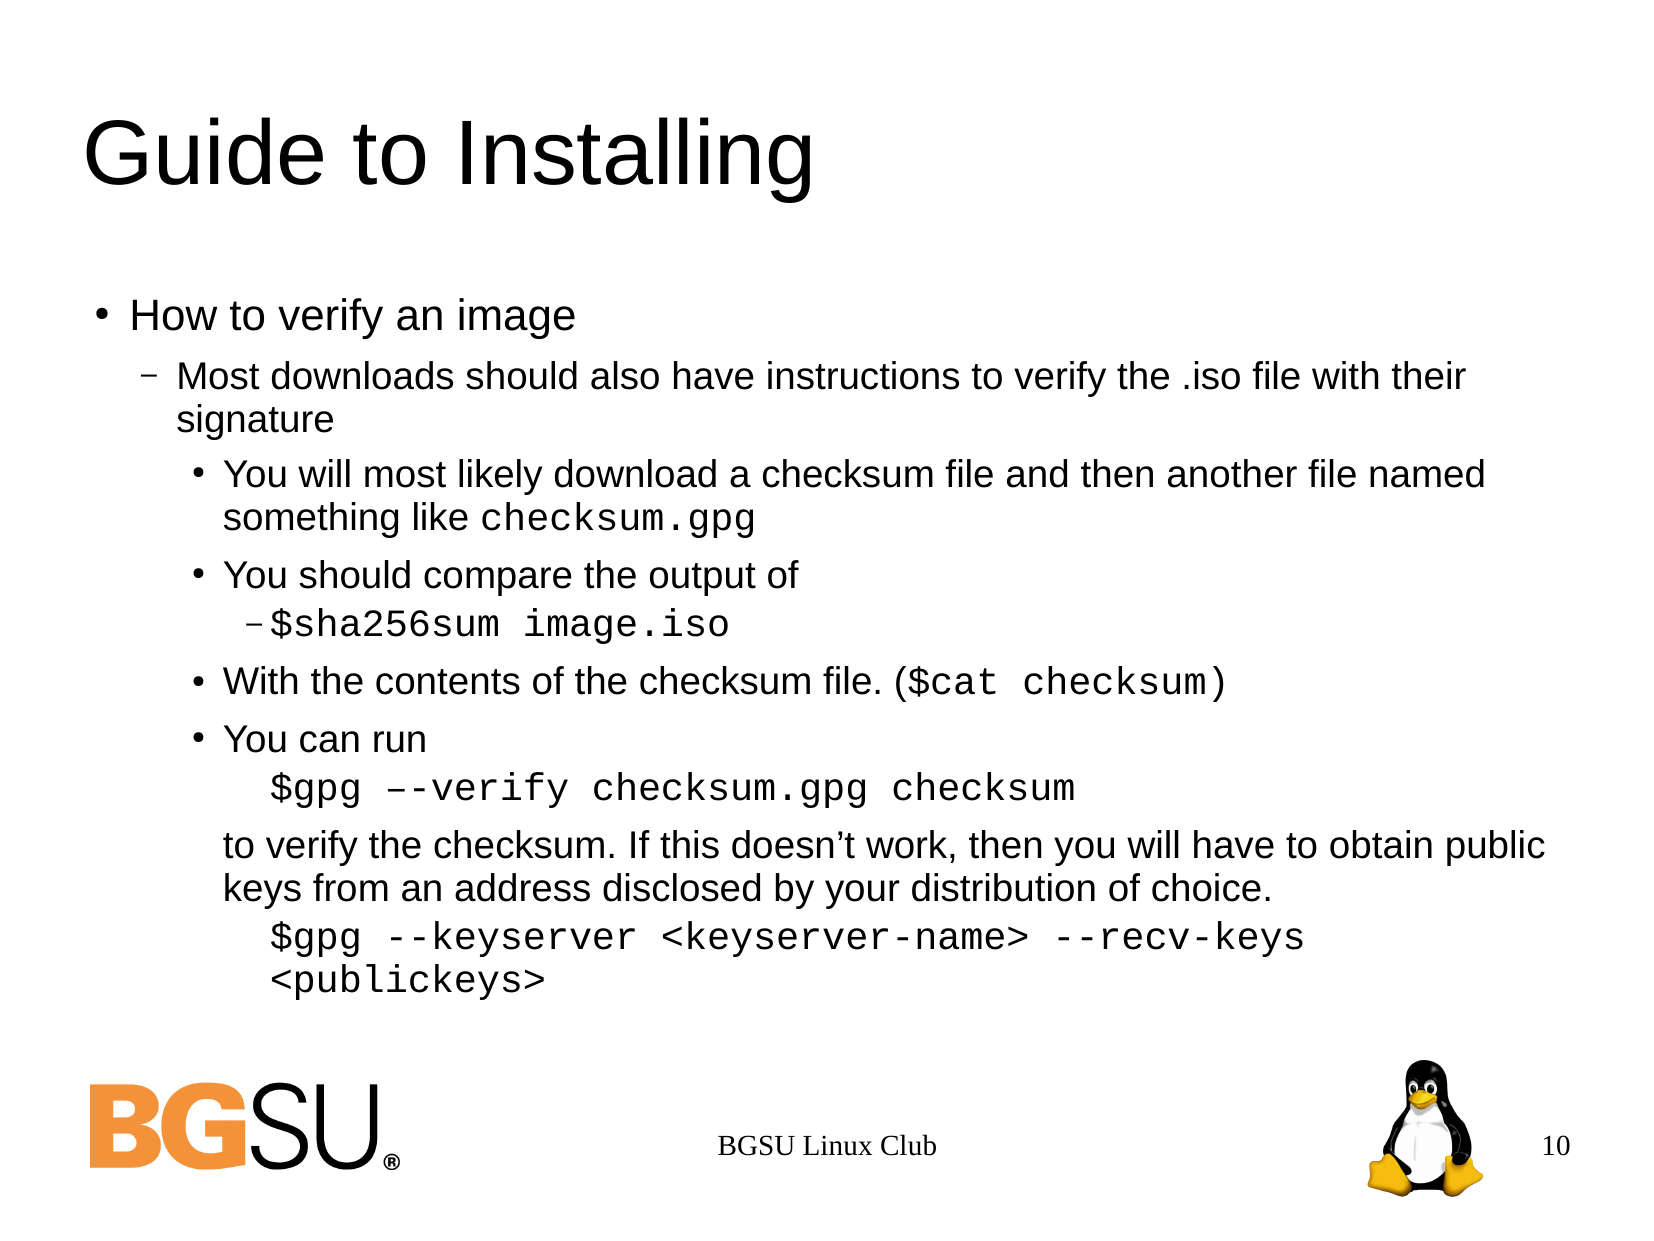

# Guide to Installing
How to verify an image
Most downloads should also have instructions to verify the .iso file with their signature
You will most likely download a checksum file and then another file named something like checksum.gpg
You should compare the output of
$sha256sum image.iso
With the contents of the checksum file. ($cat checksum)
You can run
$gpg –-verify checksum.gpg checksum
to verify the checksum. If this doesn’t work, then you will have to obtain public keys from an address disclosed by your distribution of choice.
$gpg --keyserver <keyserver-name> --recv-keys <publickeys>
BGSU Linux Club
10